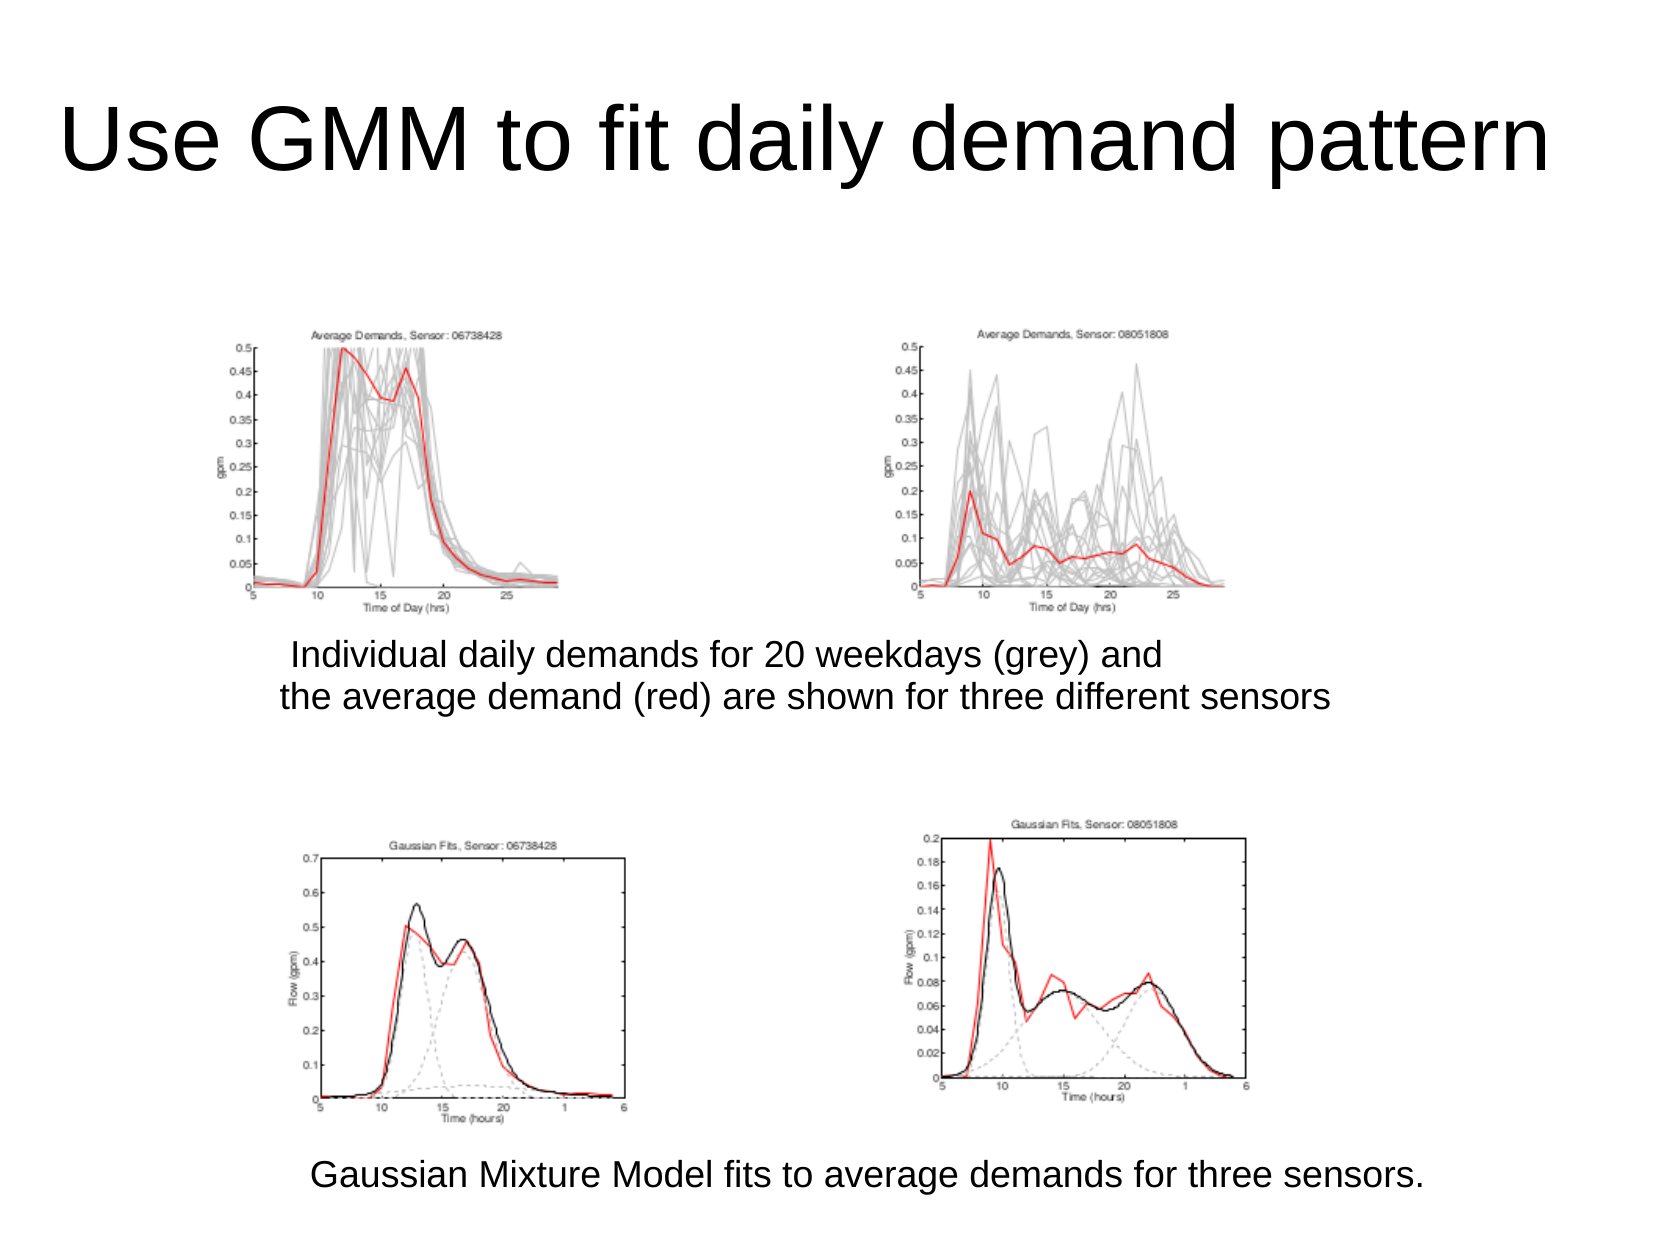

# Use GMM to fit daily demand pattern
 Individual daily demands for 20 weekdays (grey) and
the average demand (red) are shown for three different sensors
Gaussian Mixture Model fits to average demands for three sensors.